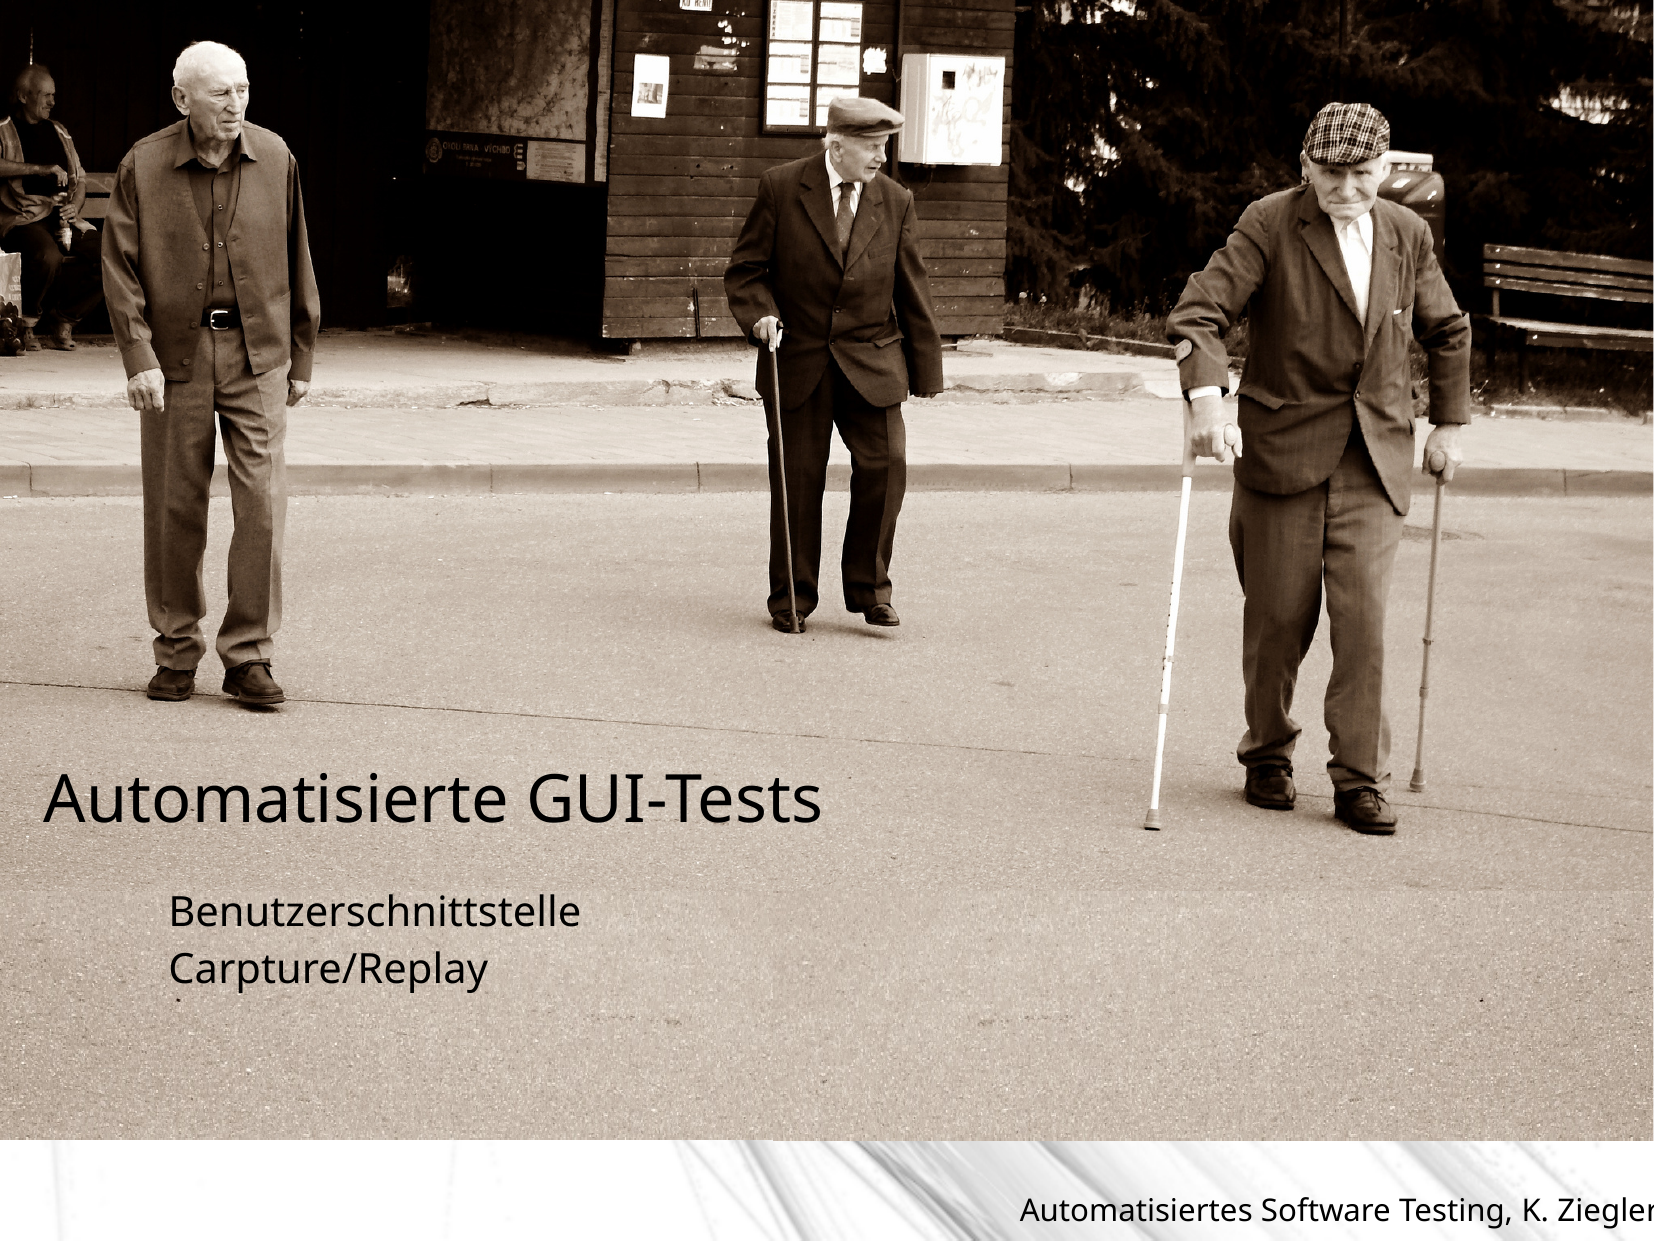

#
Automatisierte GUI-Tests
Benutzerschnittstelle
Carpture/Replay
Automatisiertes Software Testing, K. Ziegler